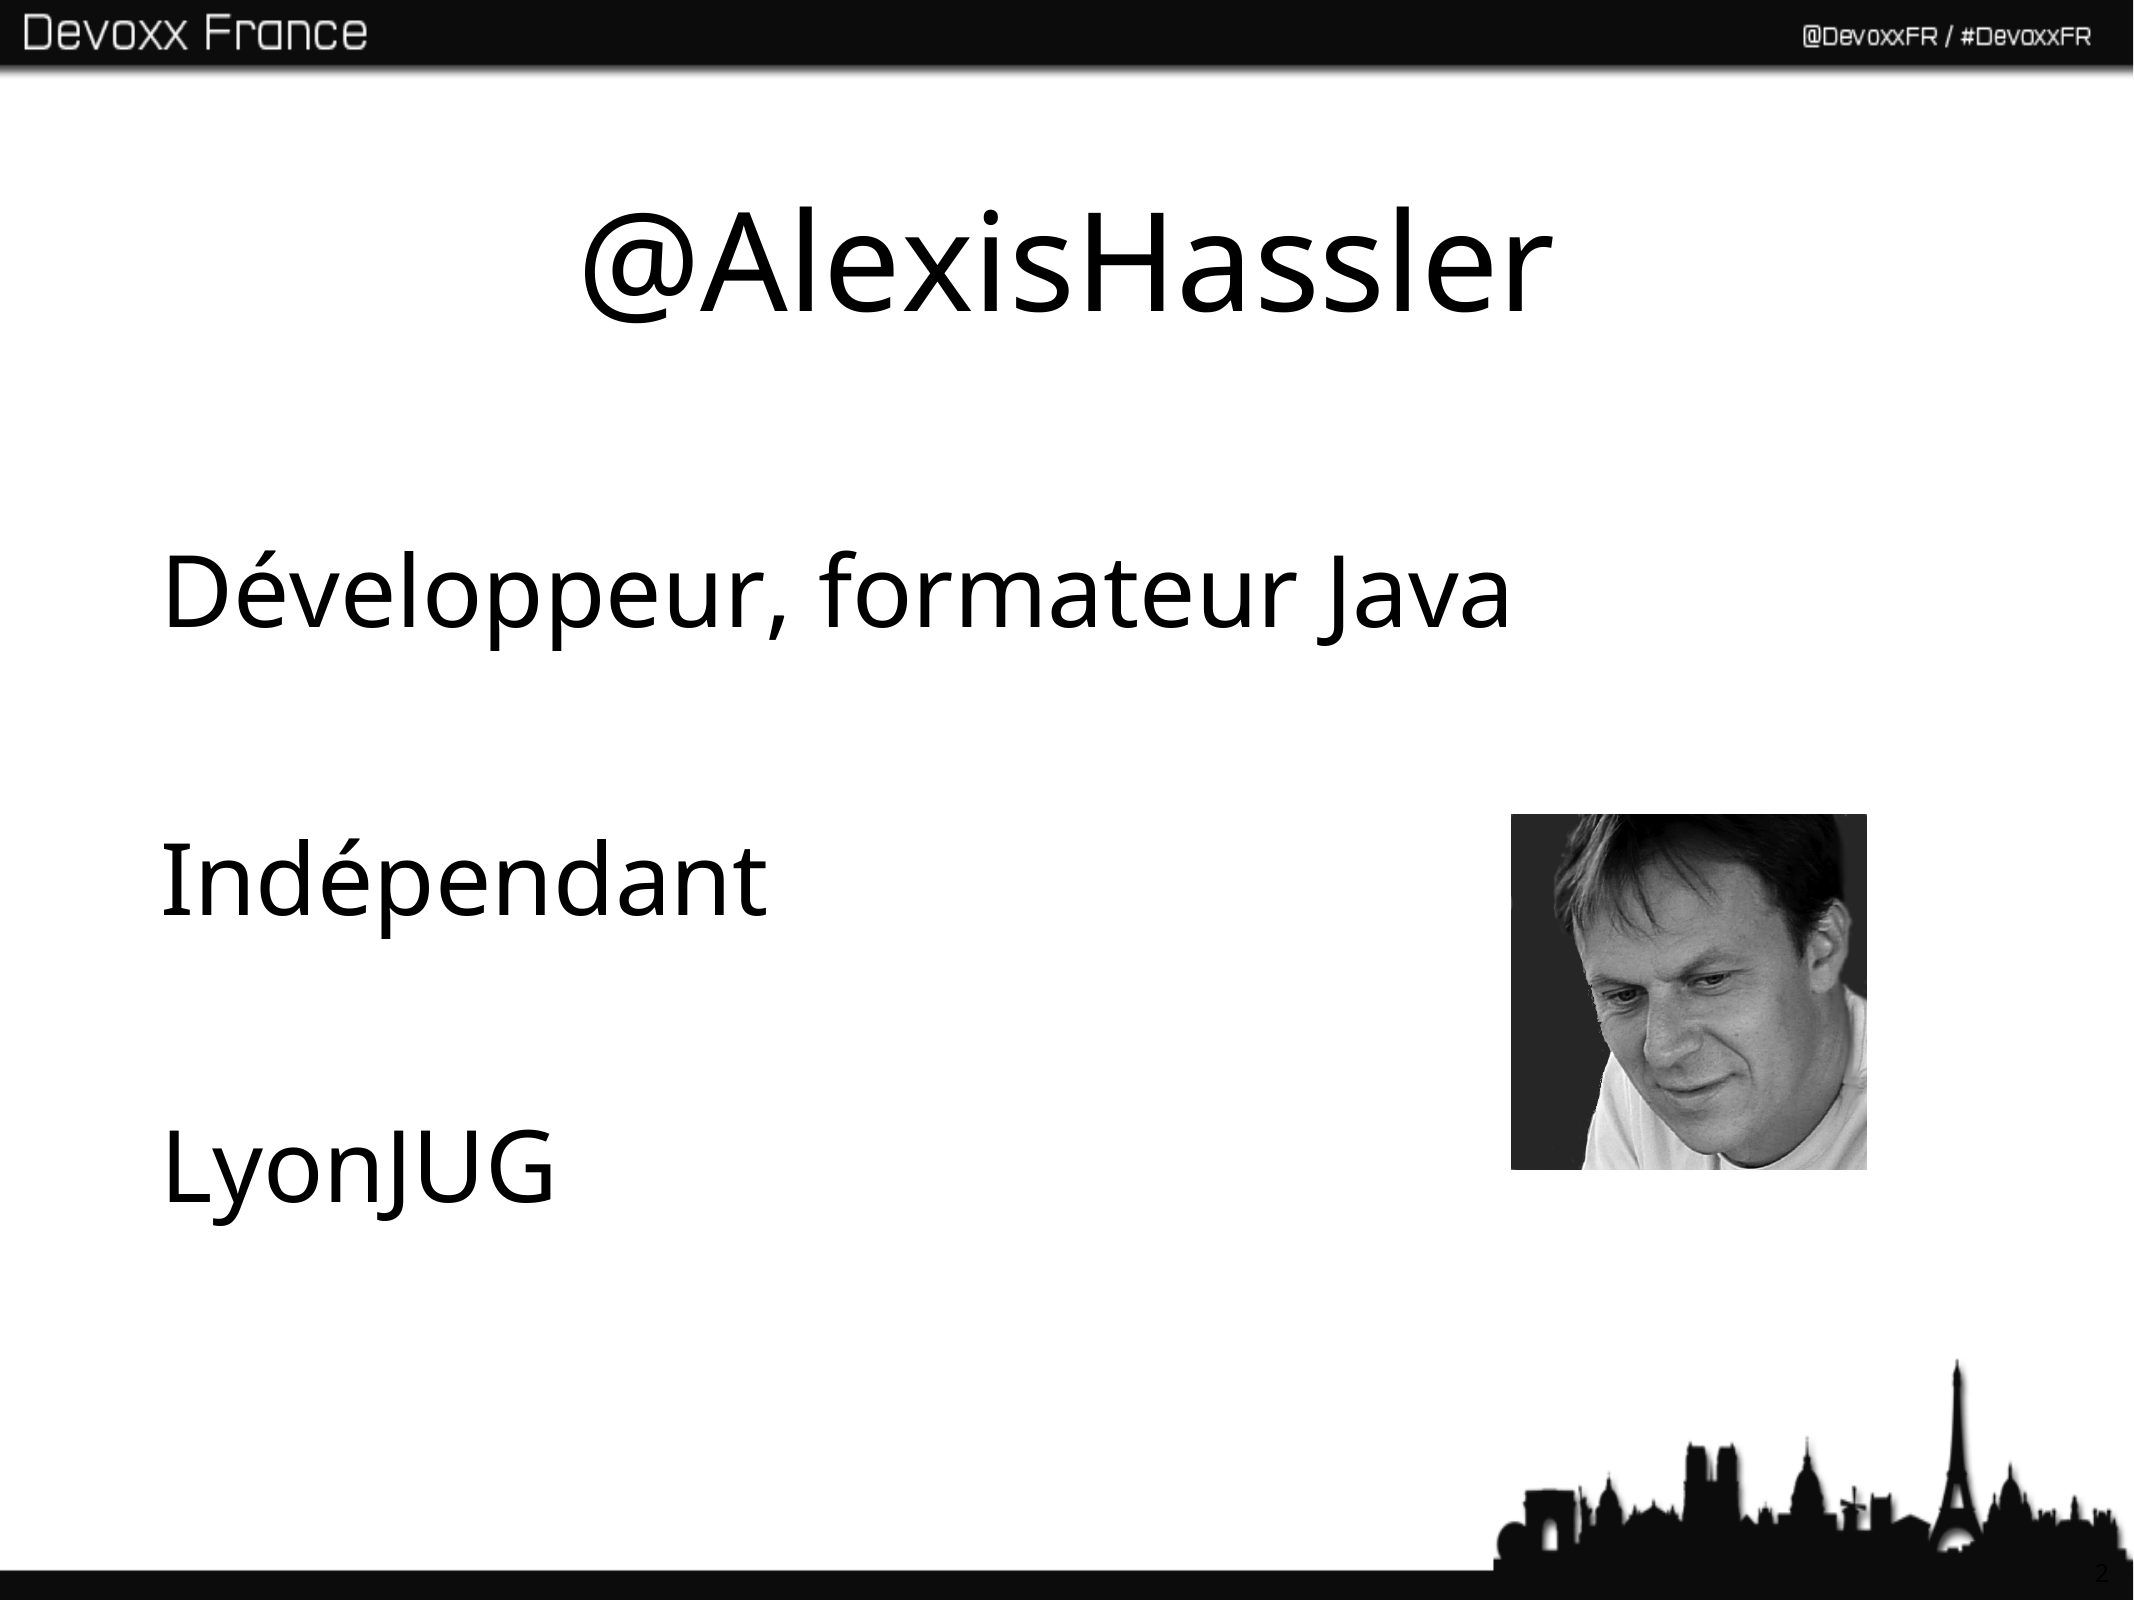

# @AlexisHassler
Développeur, formateur Java
Indépendant
LyonJUG
2